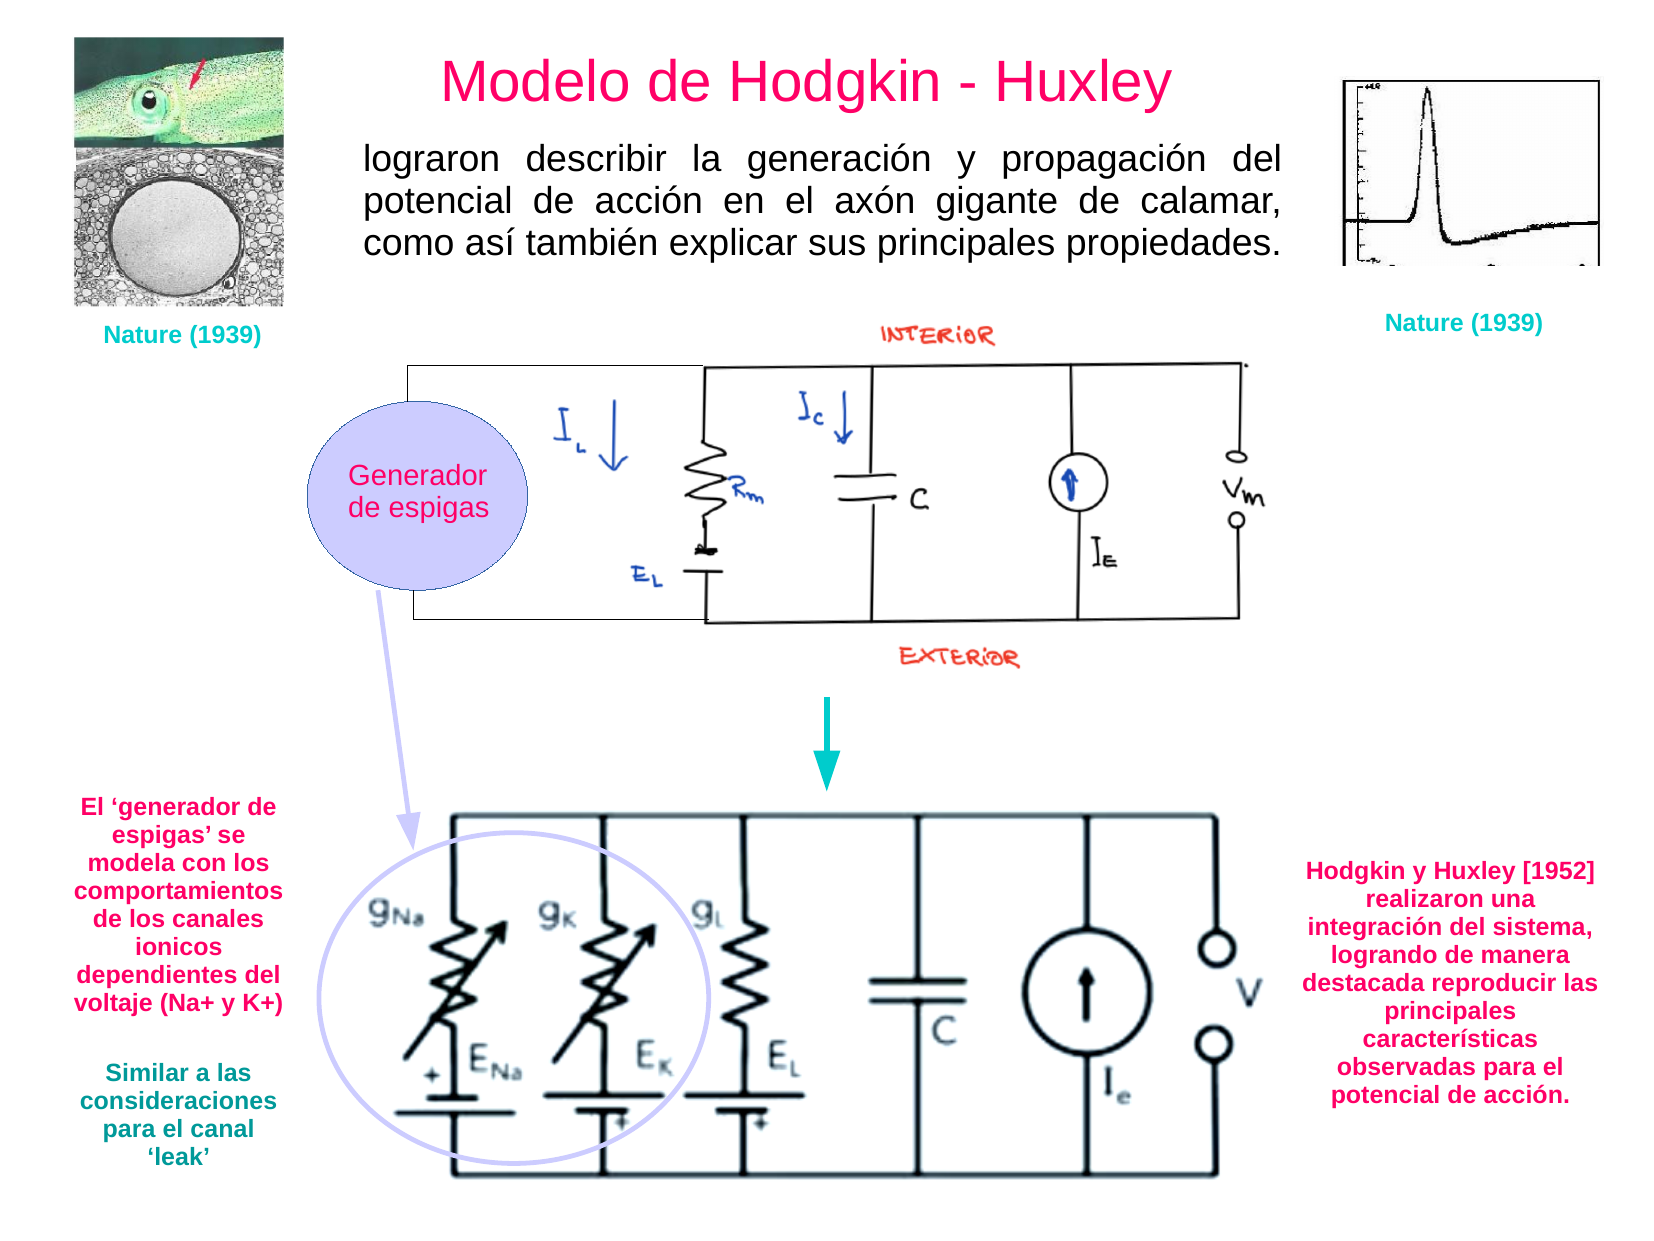

Modelo de Hodgkin - Huxley
lograron describir la generación y propagación del potencial de acción en el axón gigante de calamar, como así también explicar sus principales propiedades.
Nature (1939)
Generador
de espigas
Nature (1939)
El ‘generador de espigas’ se modela con los comportamientos de los canales ionicos dependientes del voltaje (Na+ y K+)
Hodgkin y Huxley [1952] realizaron una integración del sistema, logrando de manera destacada reproducir las principales características observadas para el potencial de acción.
Similar a las consideraciones para el canal ‘leak’